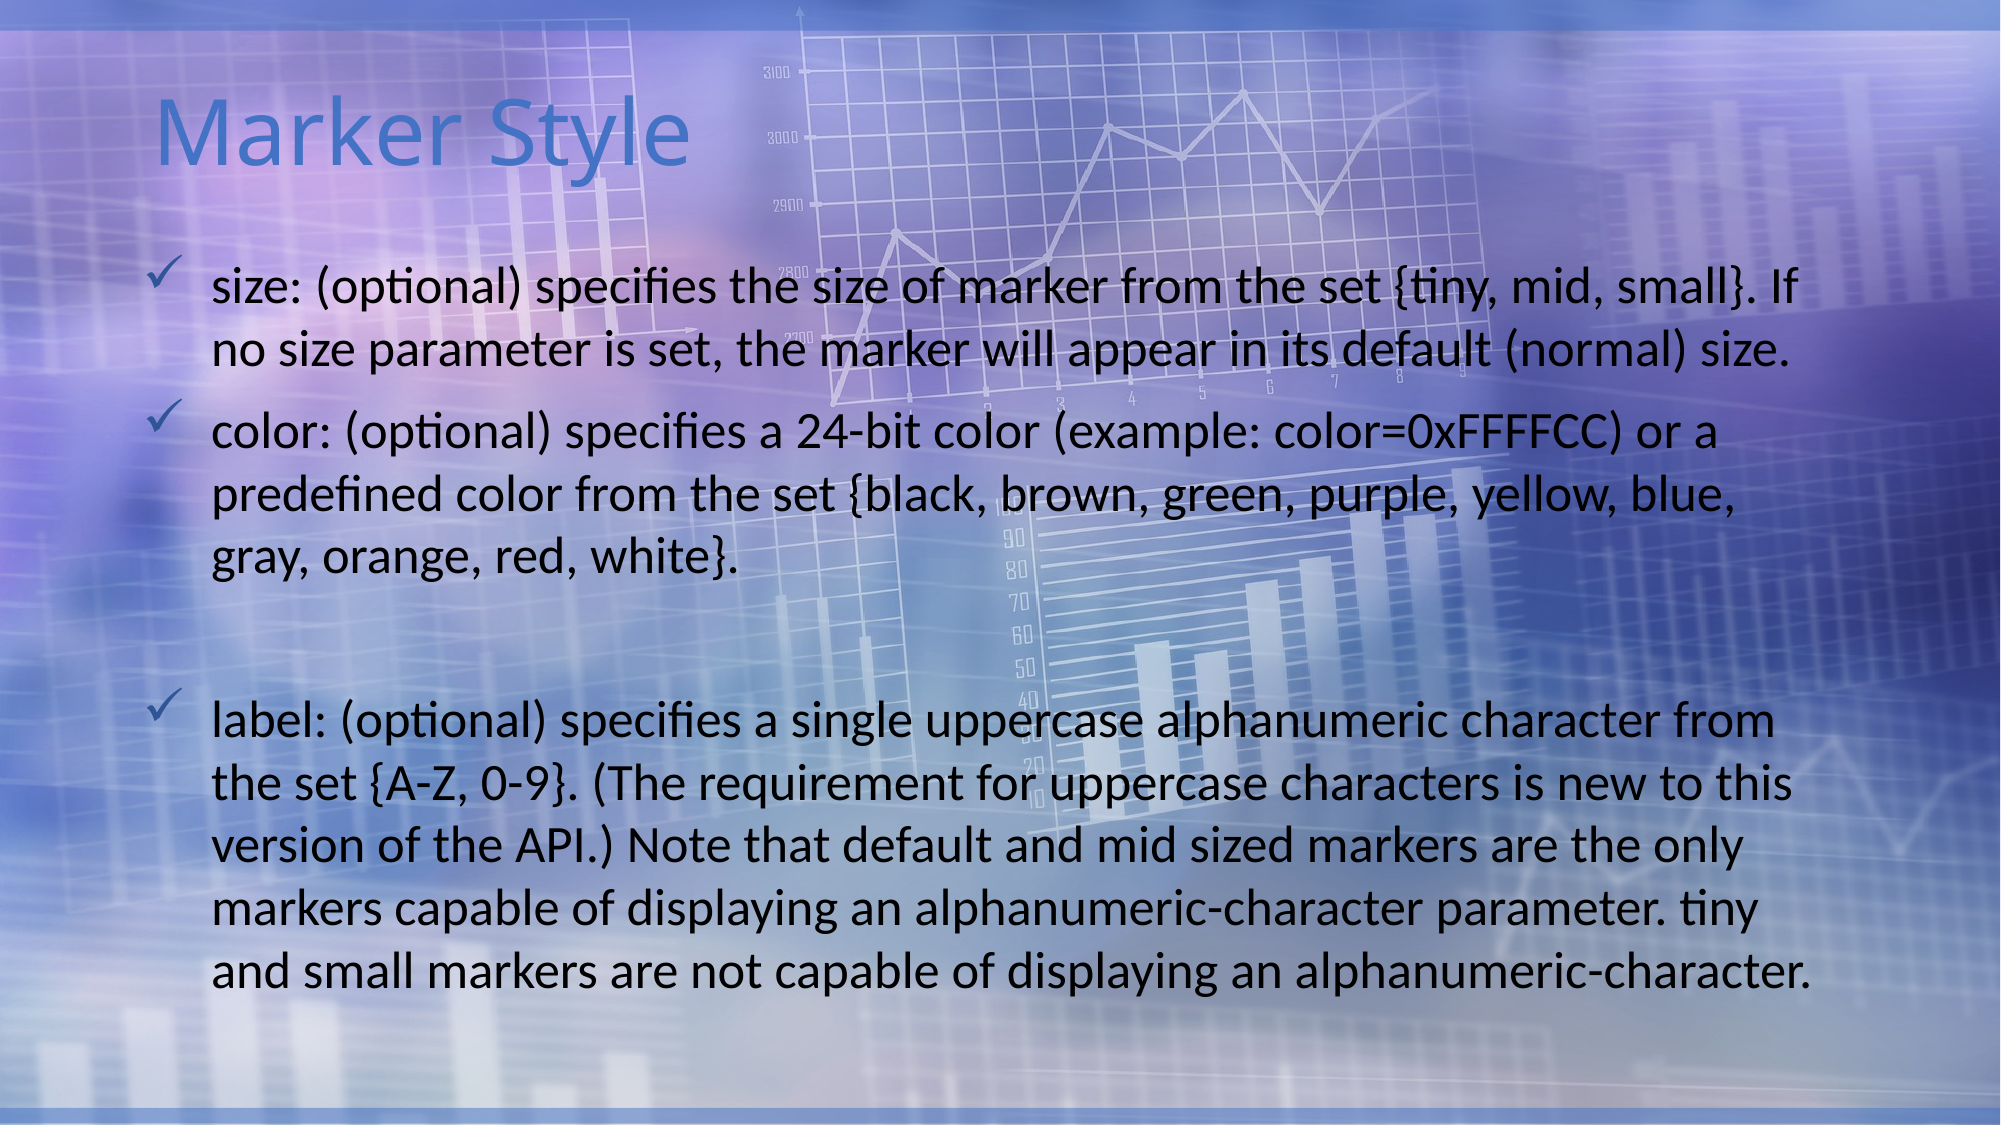

# Marker Style
size: (optional) specifies the size of marker from the set {tiny, mid, small}. If no size parameter is set, the marker will appear in its default (normal) size.
color: (optional) specifies a 24-bit color (example: color=0xFFFFCC) or a predefined color from the set {black, brown, green, purple, yellow, blue, gray, orange, red, white}.
label: (optional) specifies a single uppercase alphanumeric character from the set {A-Z, 0-9}. (The requirement for uppercase characters is new to this version of the API.) Note that default and mid sized markers are the only markers capable of displaying an alphanumeric-character parameter. tiny and small markers are not capable of displaying an alphanumeric-character.